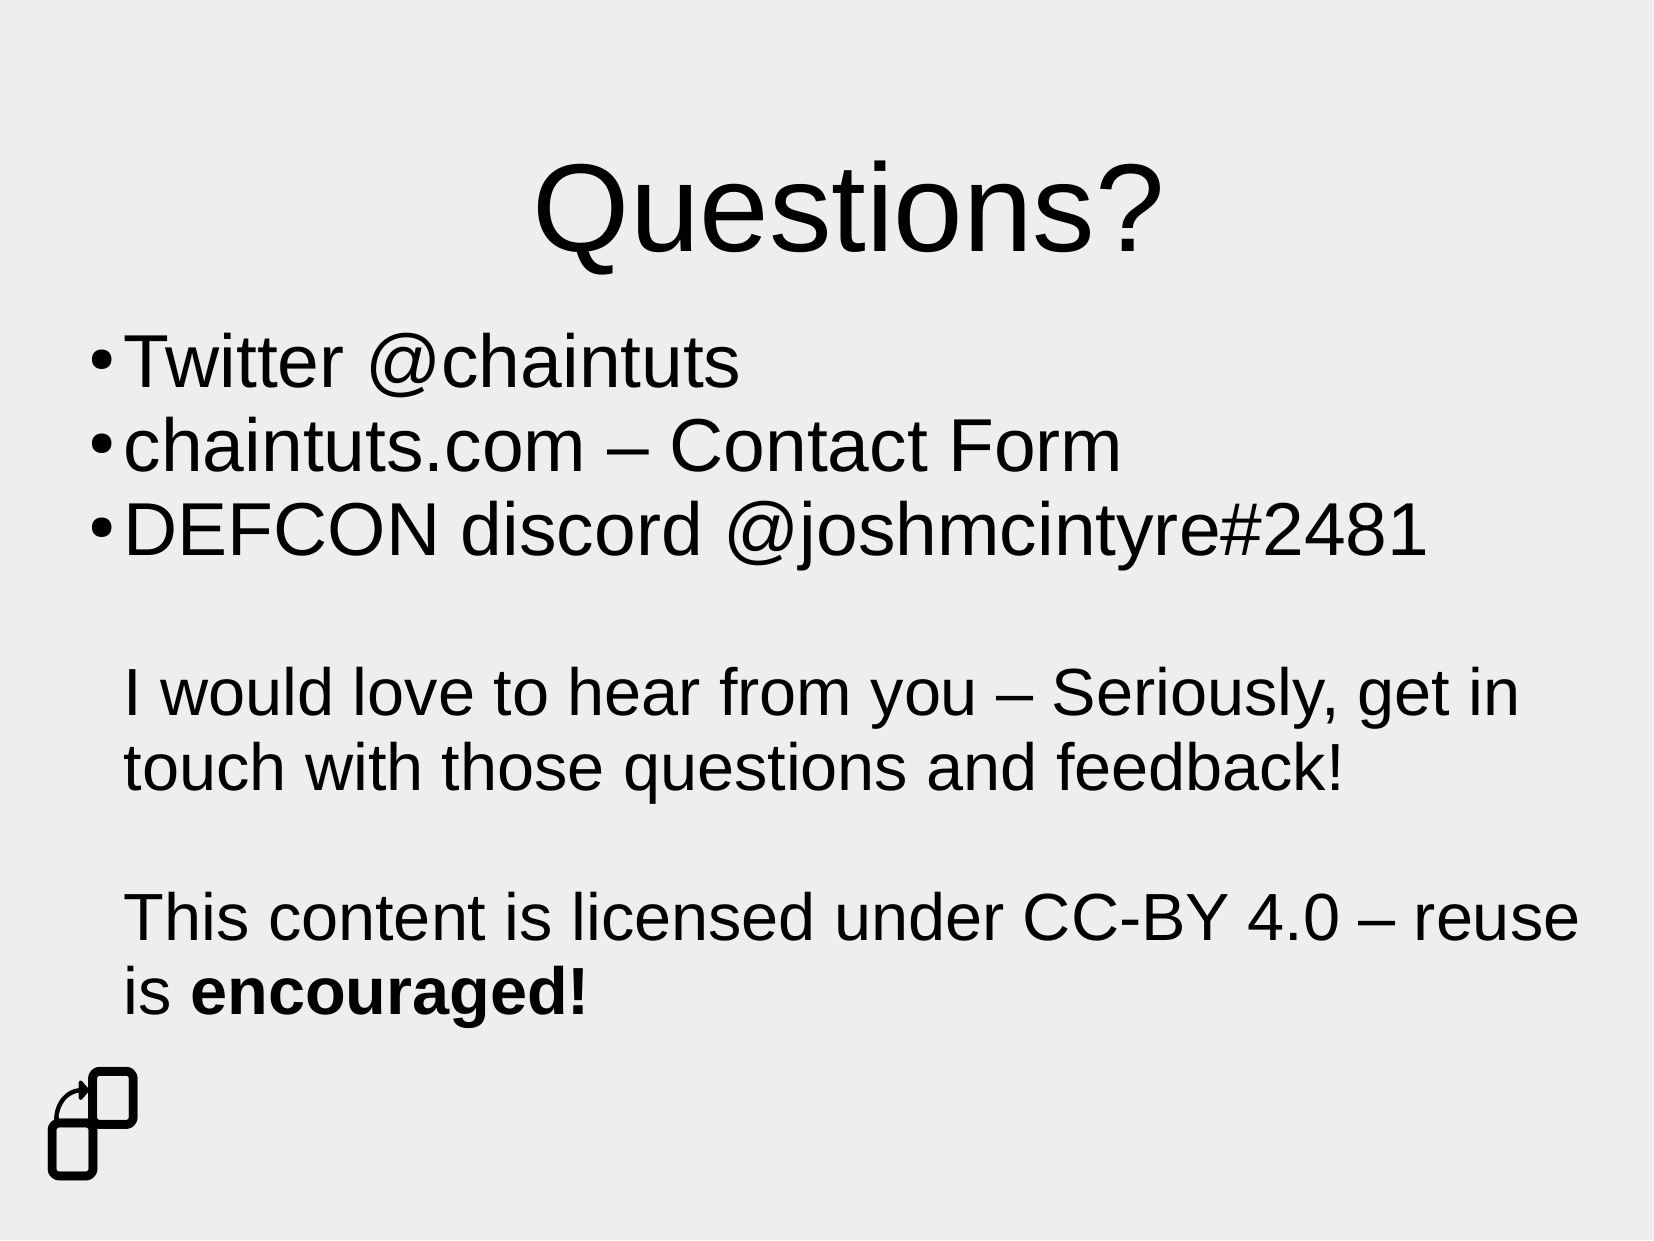

# Questions?
Twitter @chaintuts
chaintuts.com – Contact Form
DEFCON discord @joshmcintyre#2481
I would love to hear from you – Seriously, get in touch with those questions and feedback!
This content is licensed under CC-BY 4.0 – reuse is encouraged!